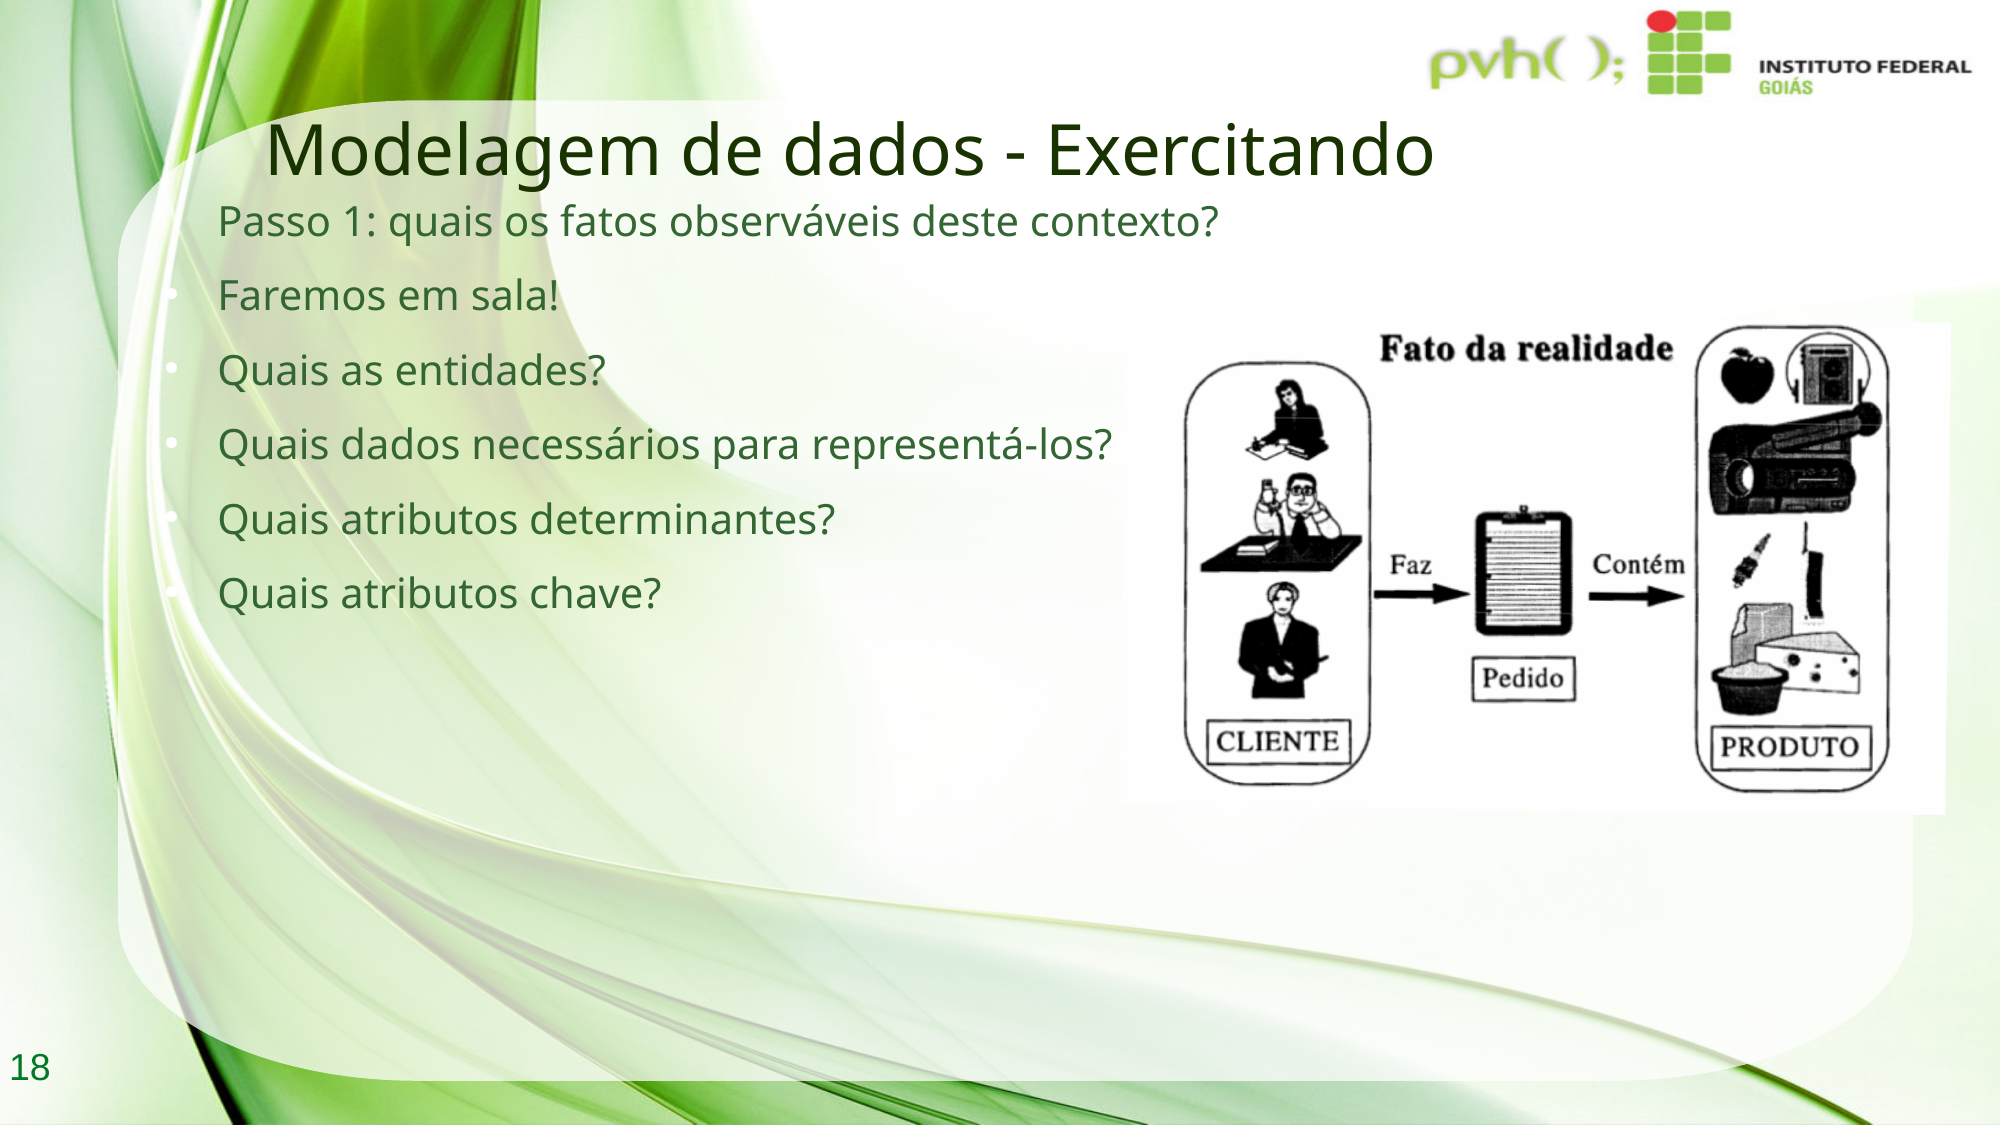

# Modelagem de dados - Exercitando
Passo 1: quais os fatos observáveis deste contexto?
Faremos em sala!
Quais as entidades?
Quais dados necessários para representá-los?
Quais atributos determinantes?
Quais atributos chave?
18